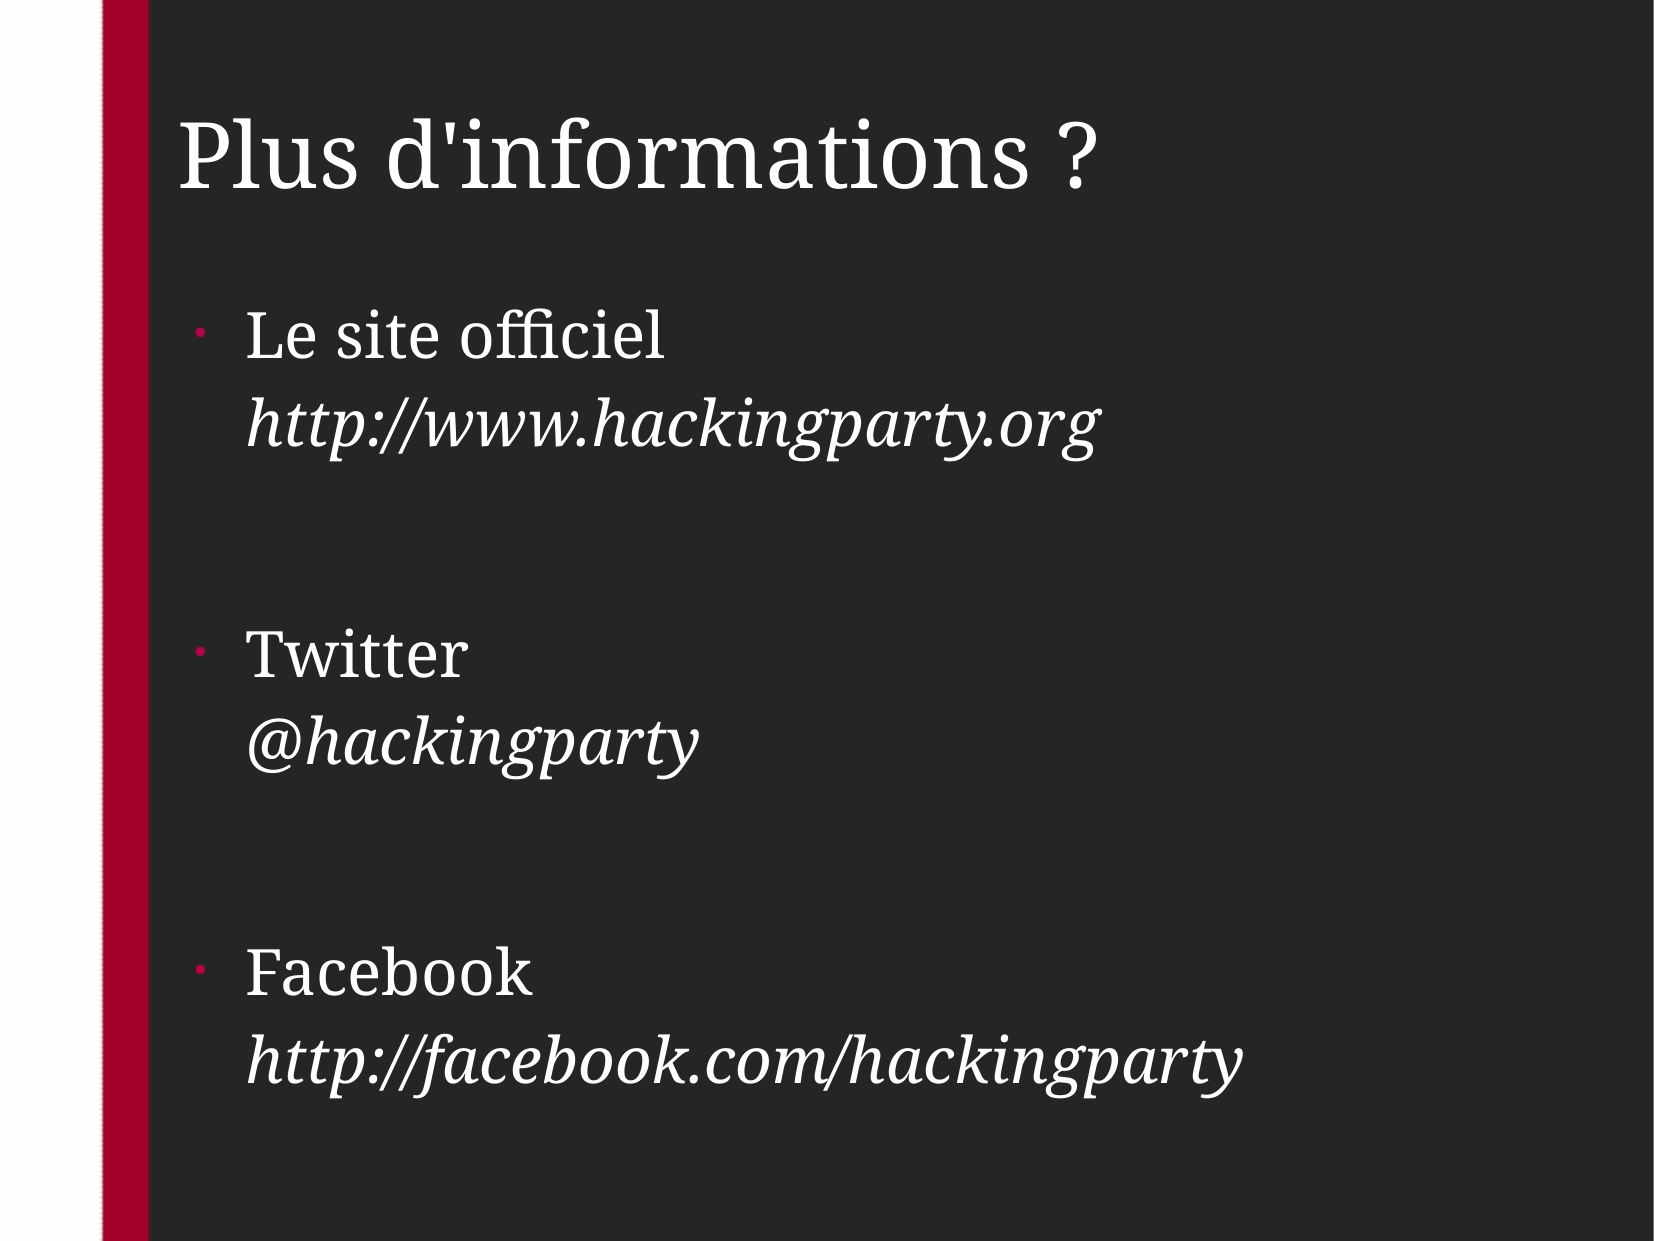

# Plus d'informations ?
Le site officiel
http://www.hackingparty.org
Twitter
@hackingparty
Facebook
http://facebook.com/hackingparty